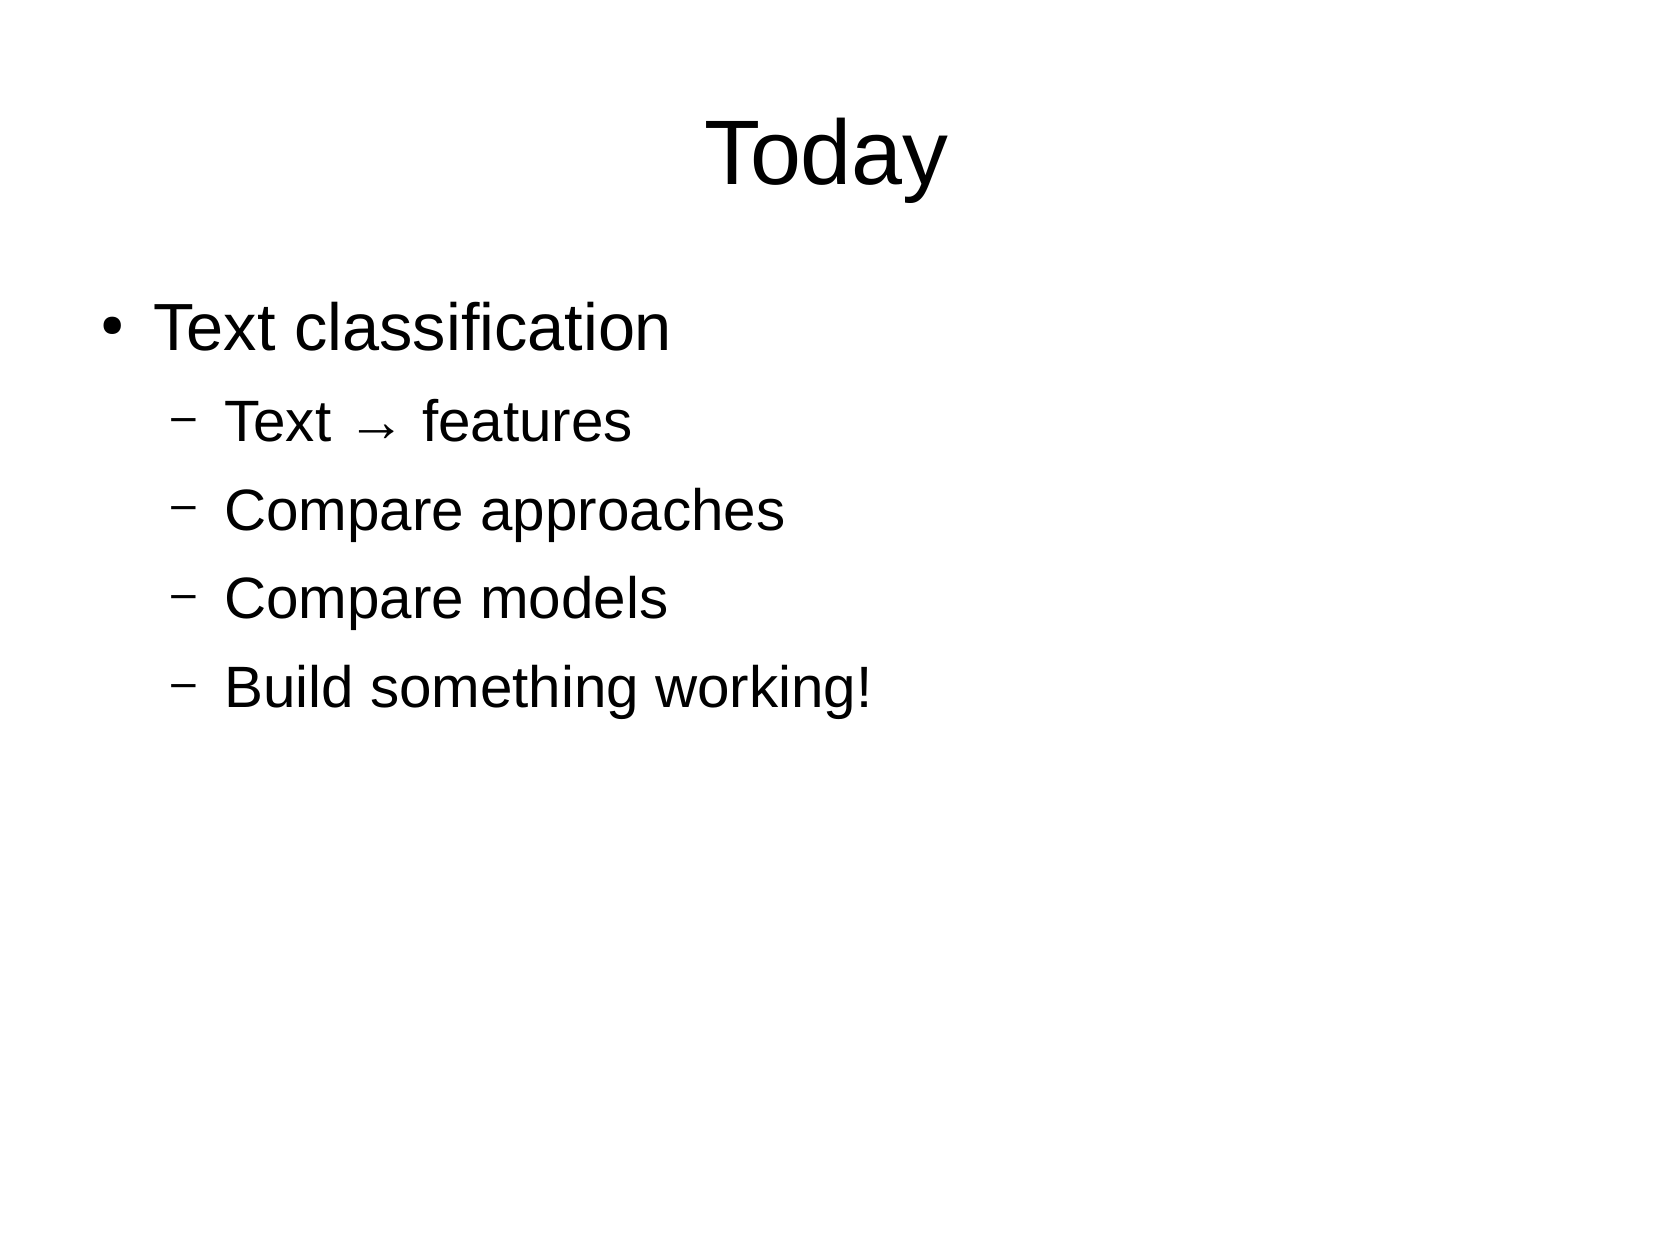

# Today
Text classification
Text → features
Compare approaches
Compare models
Build something working!